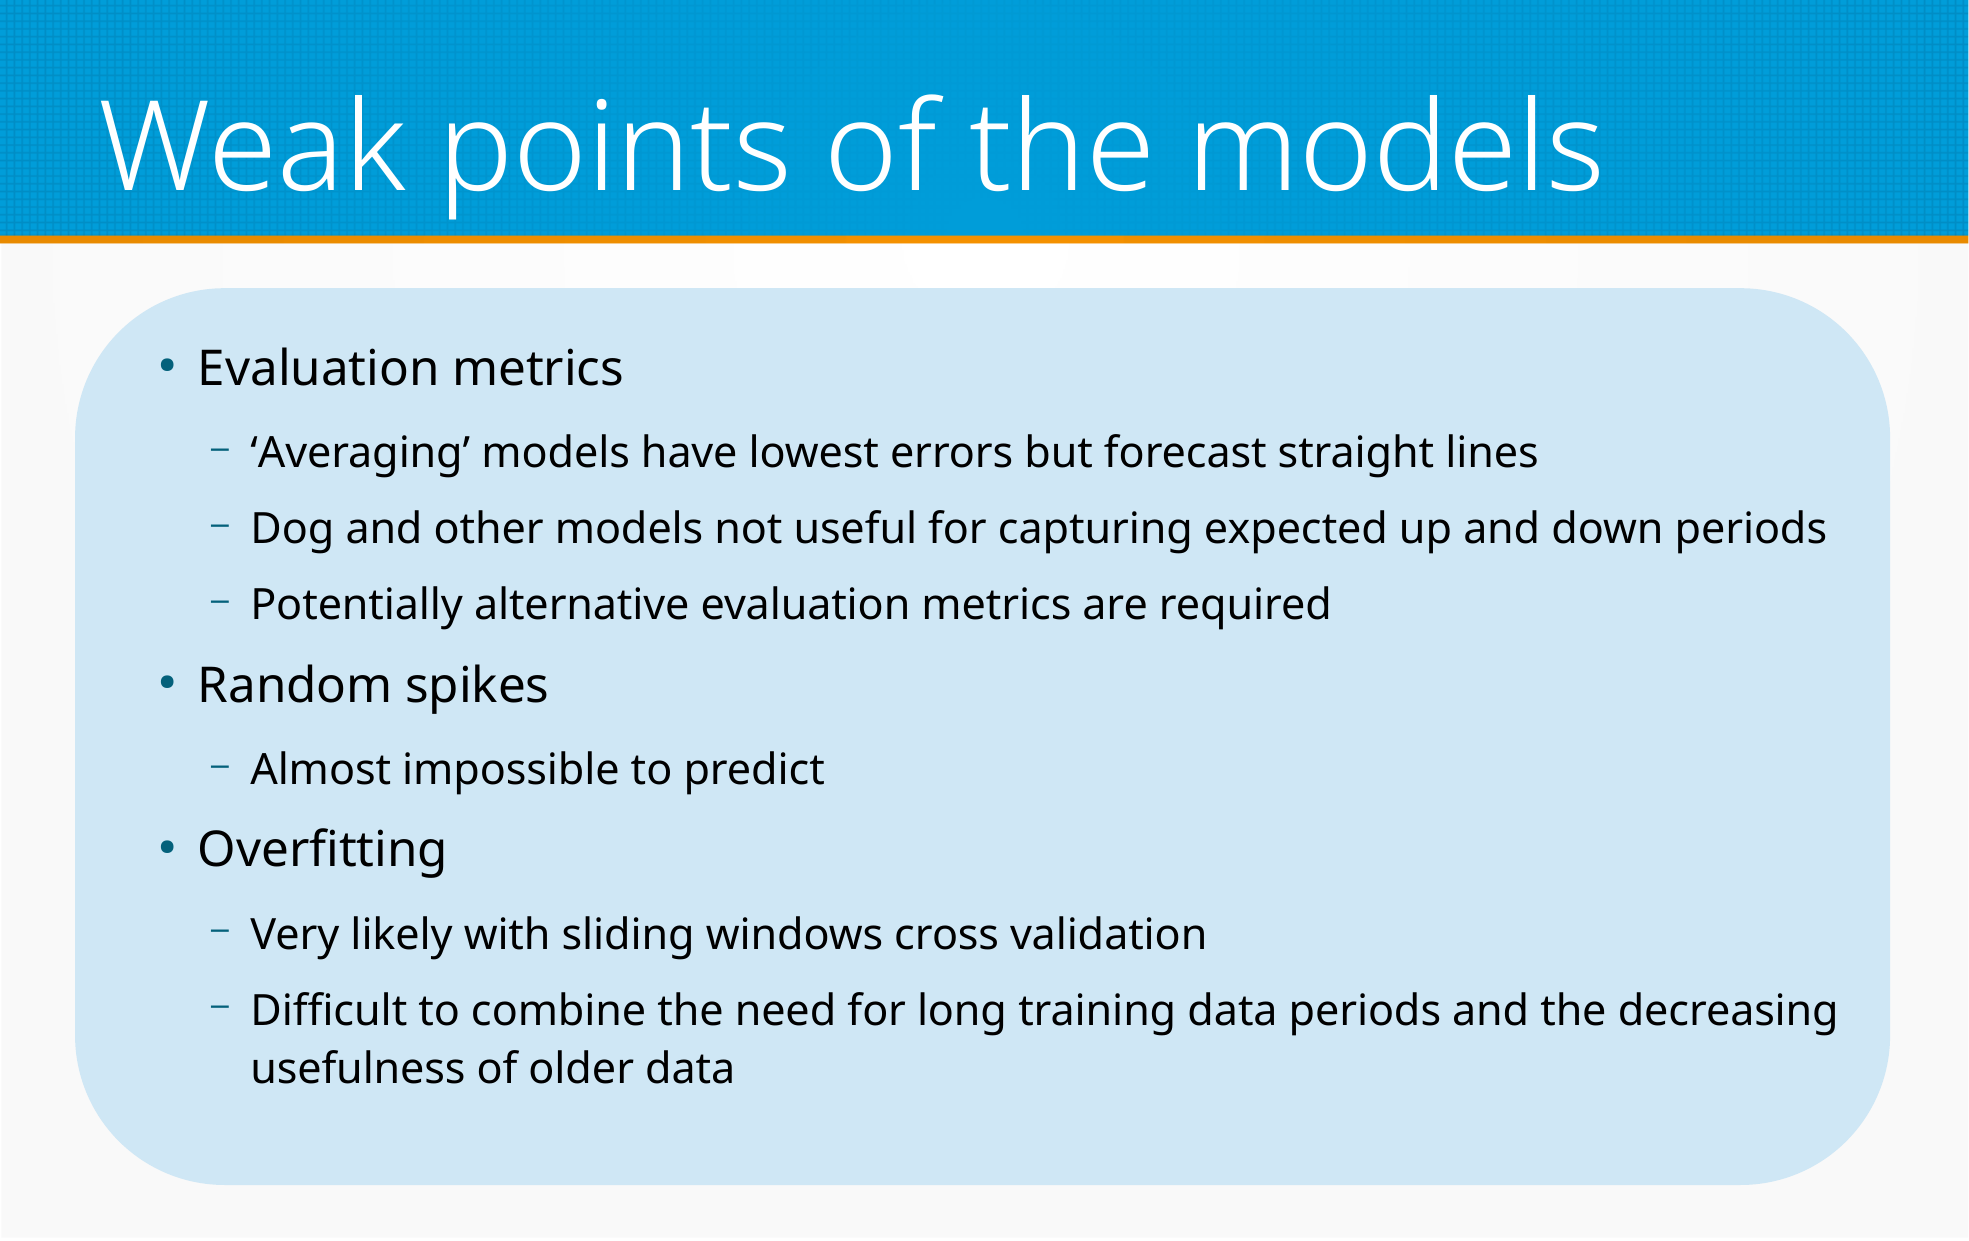

# Weak points of the models
Evaluation metrics
‘Averaging’ models have lowest errors but forecast straight lines
Dog and other models not useful for capturing expected up and down periods
Potentially alternative evaluation metrics are required
Random spikes
Almost impossible to predict
Overfitting
Very likely with sliding windows cross validation
Difficult to combine the need for long training data periods and the decreasing usefulness of older data